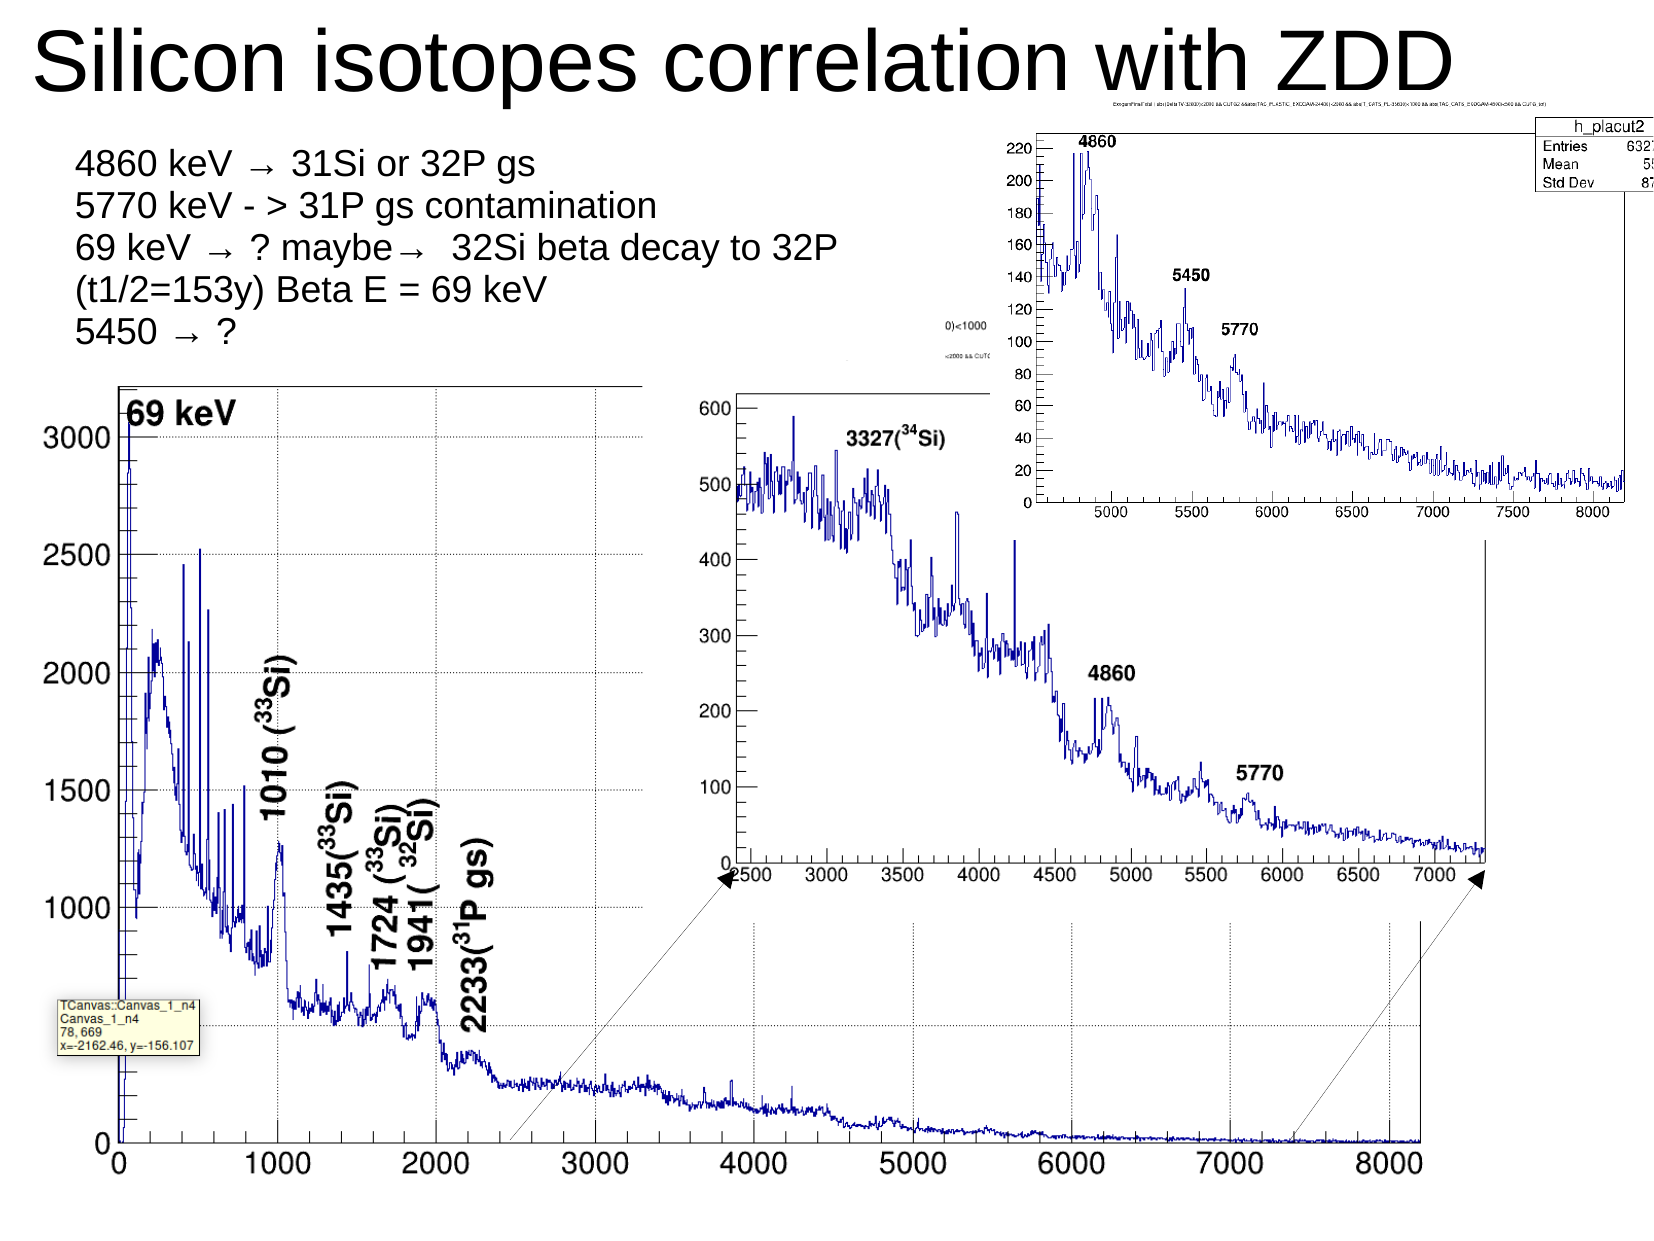

# Silicon isotopes correlation with ZDD
4860 keV → 31Si or 32P gs
5770 keV - > 31P gs contamination
69 keV → ? maybe→ 32Si beta decay to 32P (t1/2=153y) Beta E = 69 keV
5450 → ?